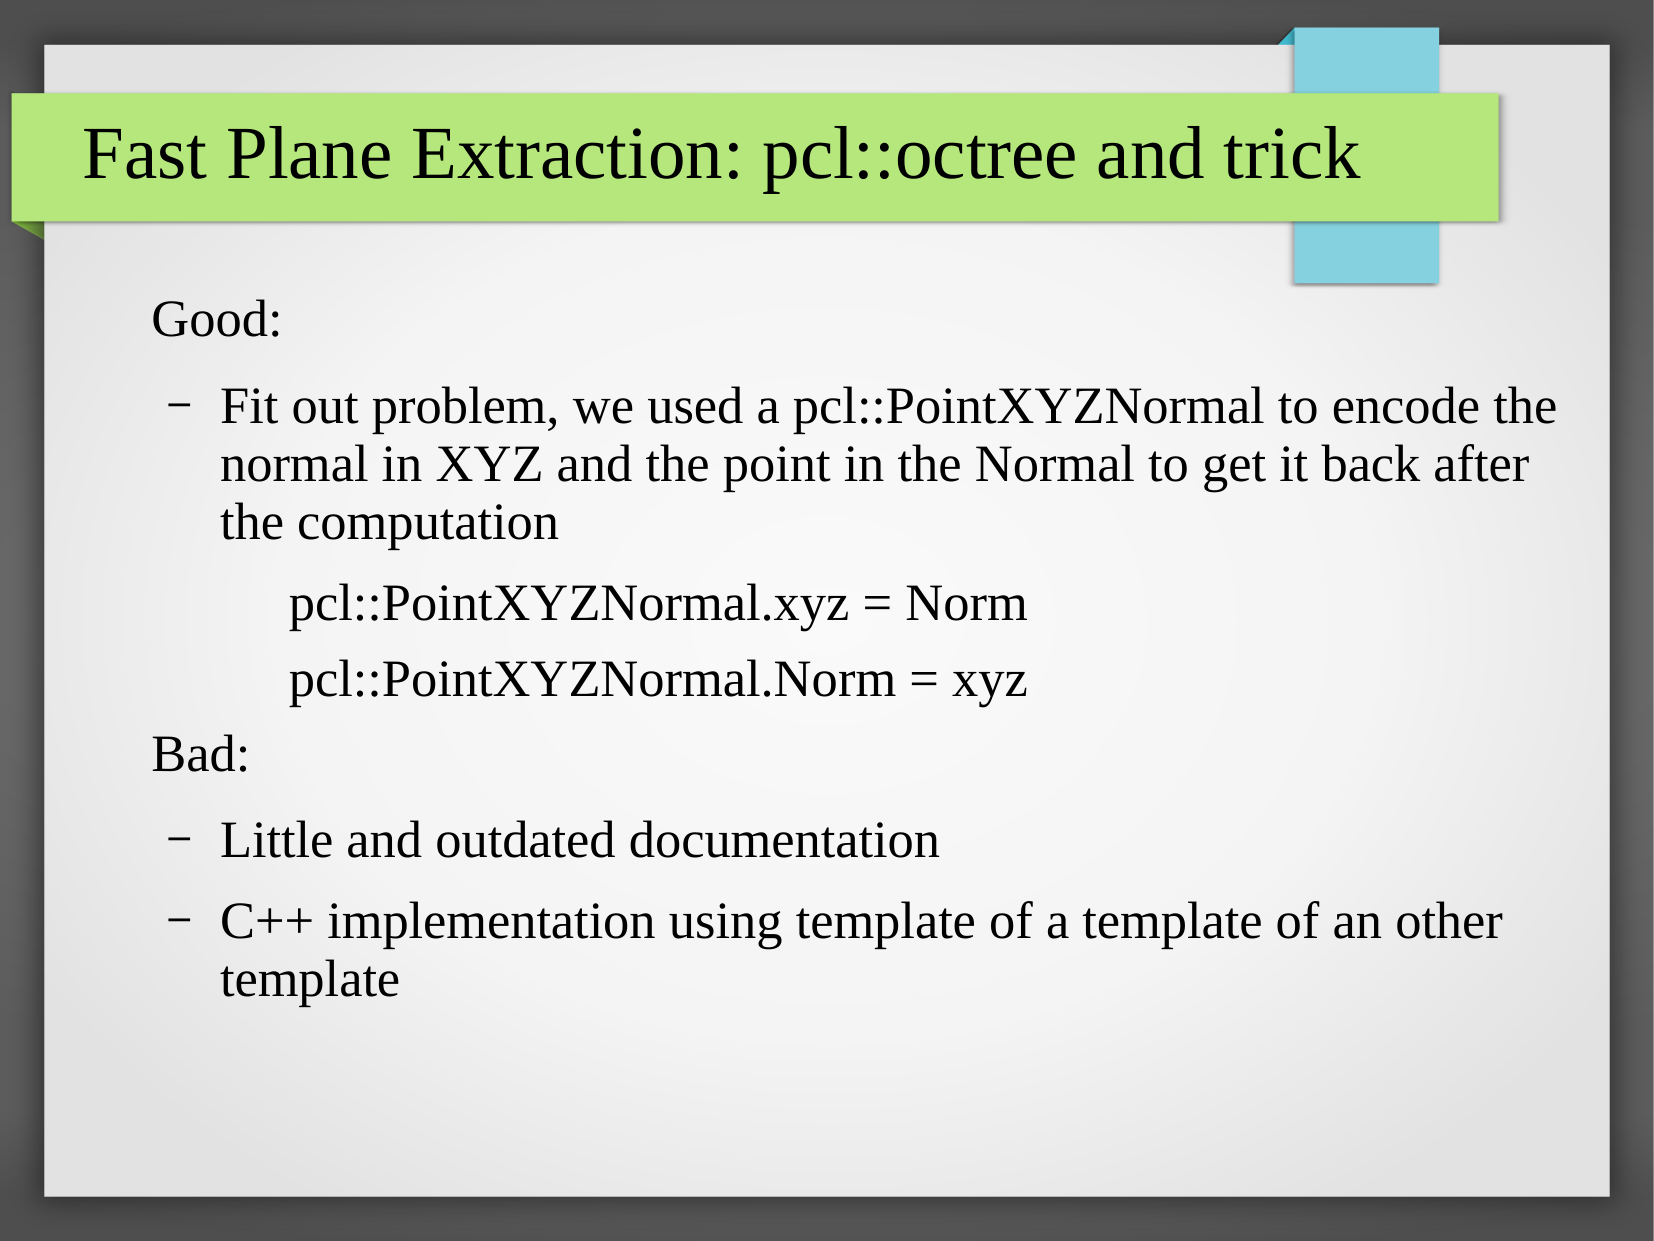

# Fast Plane Extraction: pcl::octree and trick
Good:
Fit out problem, we used a pcl::PointXYZNormal to encode the normal in XYZ and the point in the Normal to get it back after the computation
pcl::PointXYZNormal.xyz = Norm
pcl::PointXYZNormal.Norm = xyz
Bad:
Little and outdated documentation
C++ implementation using template of a template of an other template